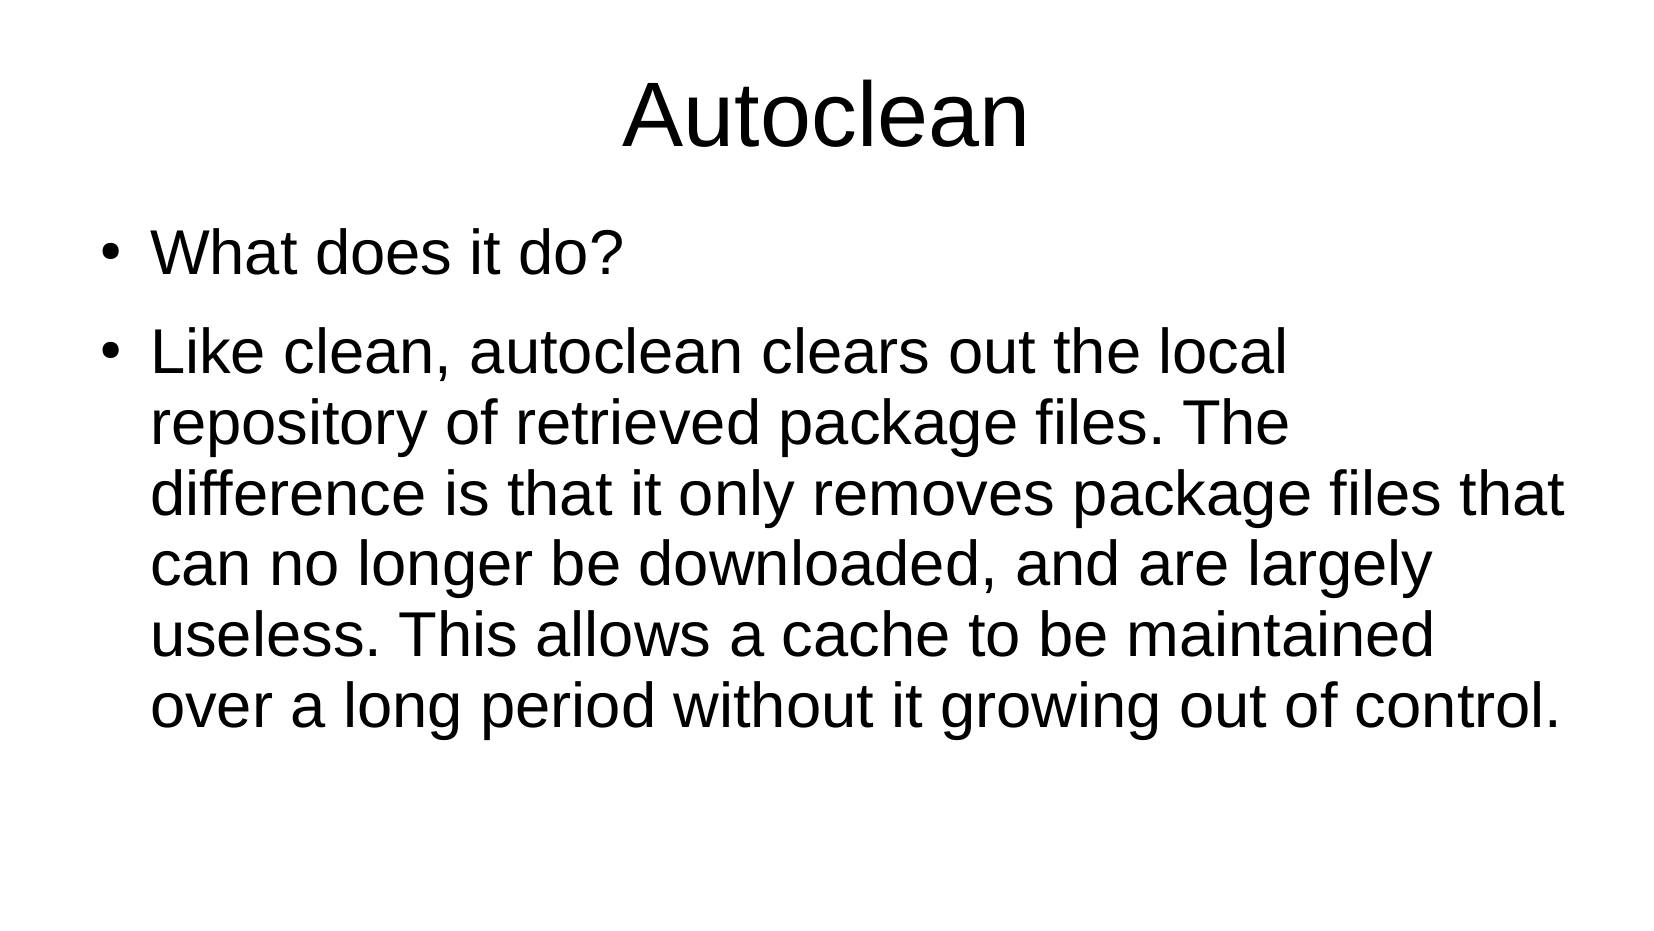

# Autoclean
What does it do?
Like clean, autoclean clears out the local repository of retrieved package files. The difference is that it only removes package files that can no longer be downloaded, and are largely useless. This allows a cache to be maintained over a long period without it growing out of control.